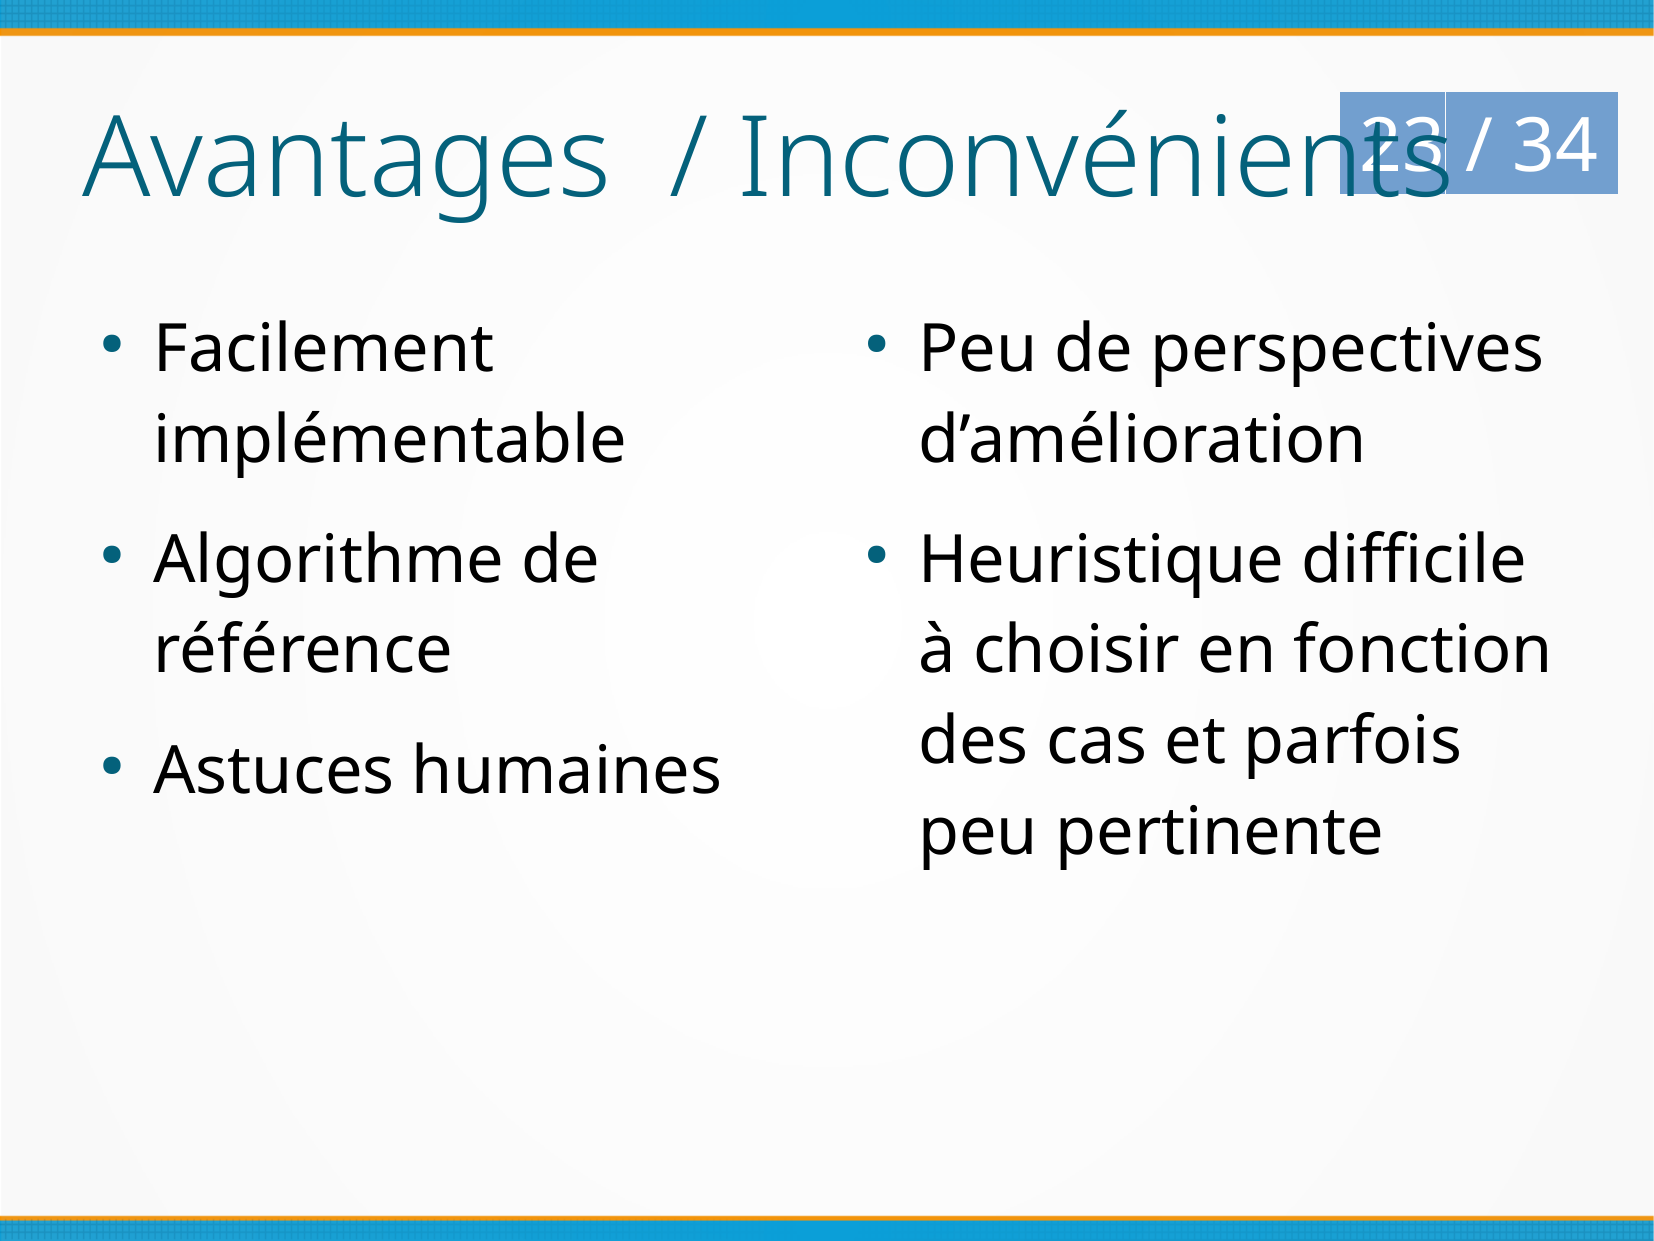

# Avantages / Inconvénients
23
Facilement implémentable
Algorithme de référence
Astuces humaines
Peu de perspectives d’amélioration
Heuristique difficile à choisir en fonction des cas et parfois peu pertinente